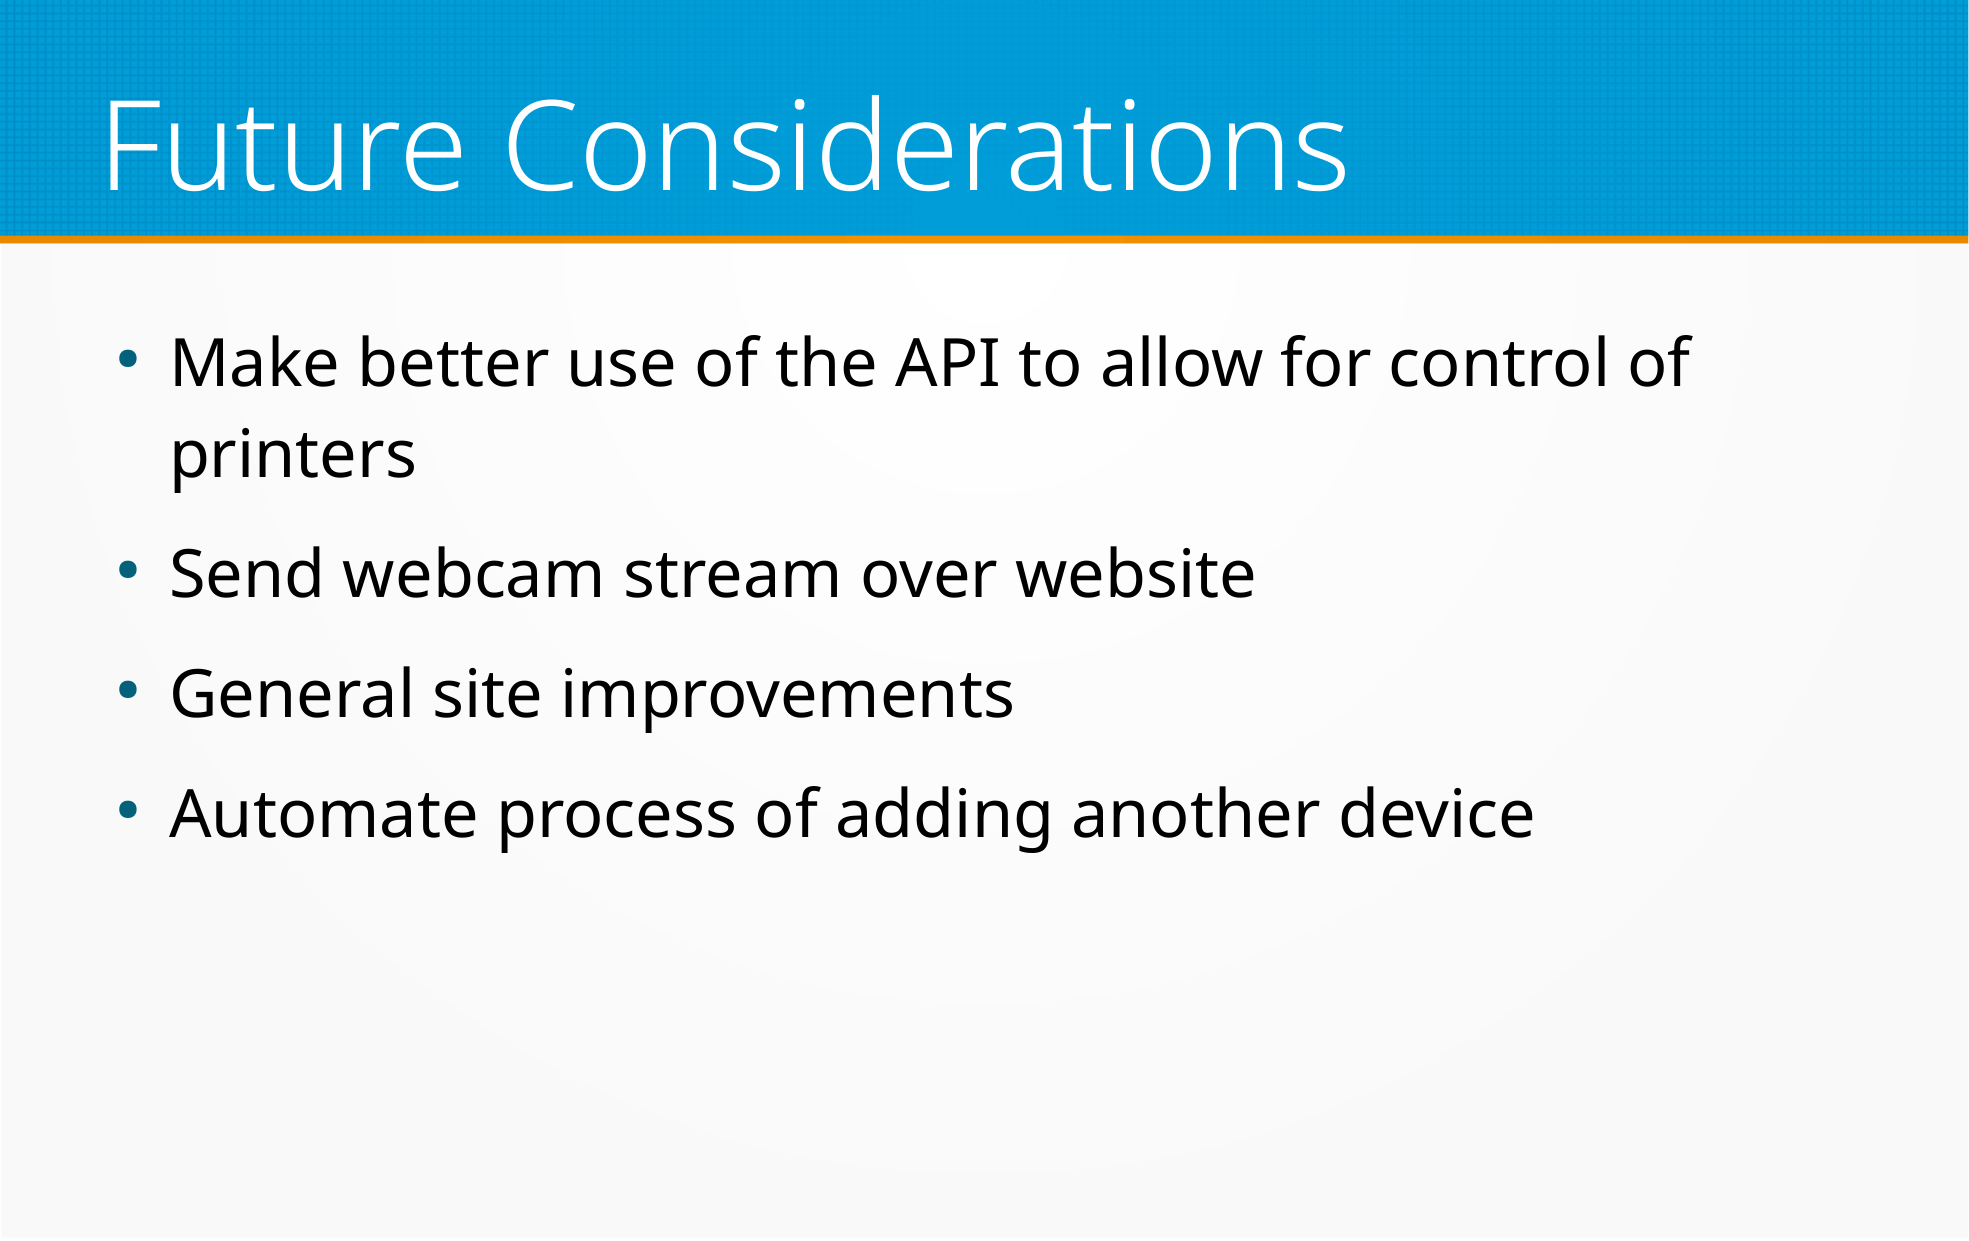

# Future Considerations
Make better use of the API to allow for control of printers
Send webcam stream over website
General site improvements
Automate process of adding another device